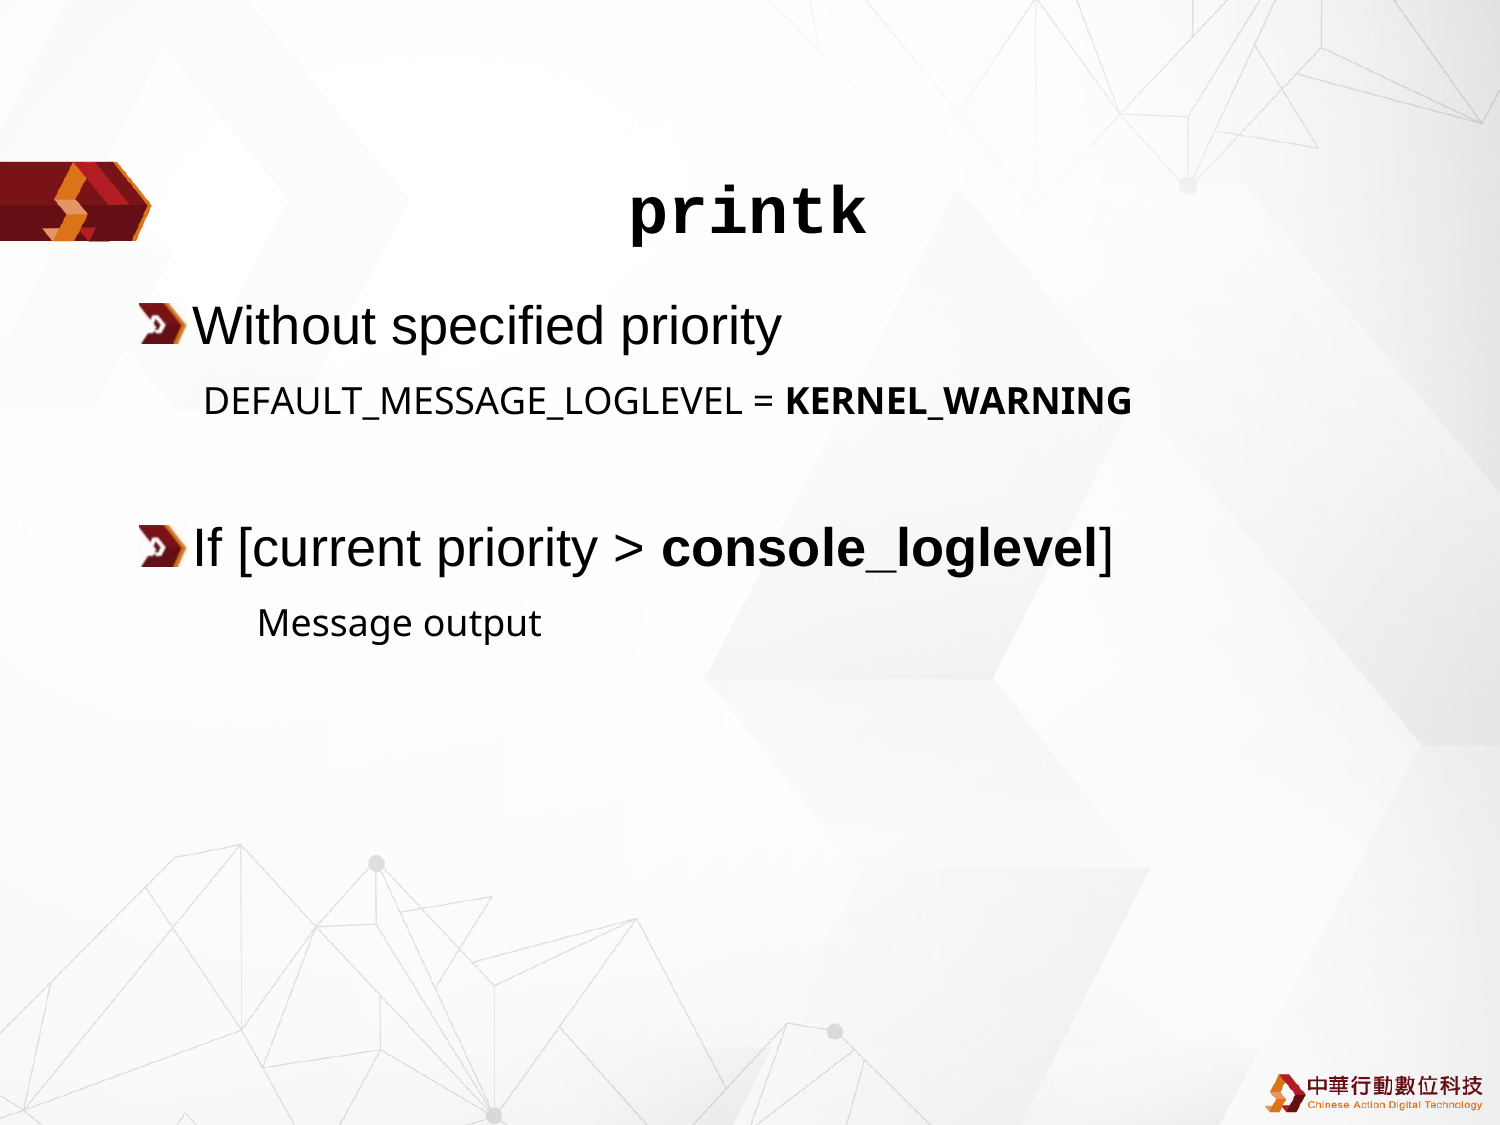

# printk
Without specified priority
If [current priority > console_loglevel]
DEFAULT_MESSAGE_LOGLEVEL = KERNEL_WARNING
Message output